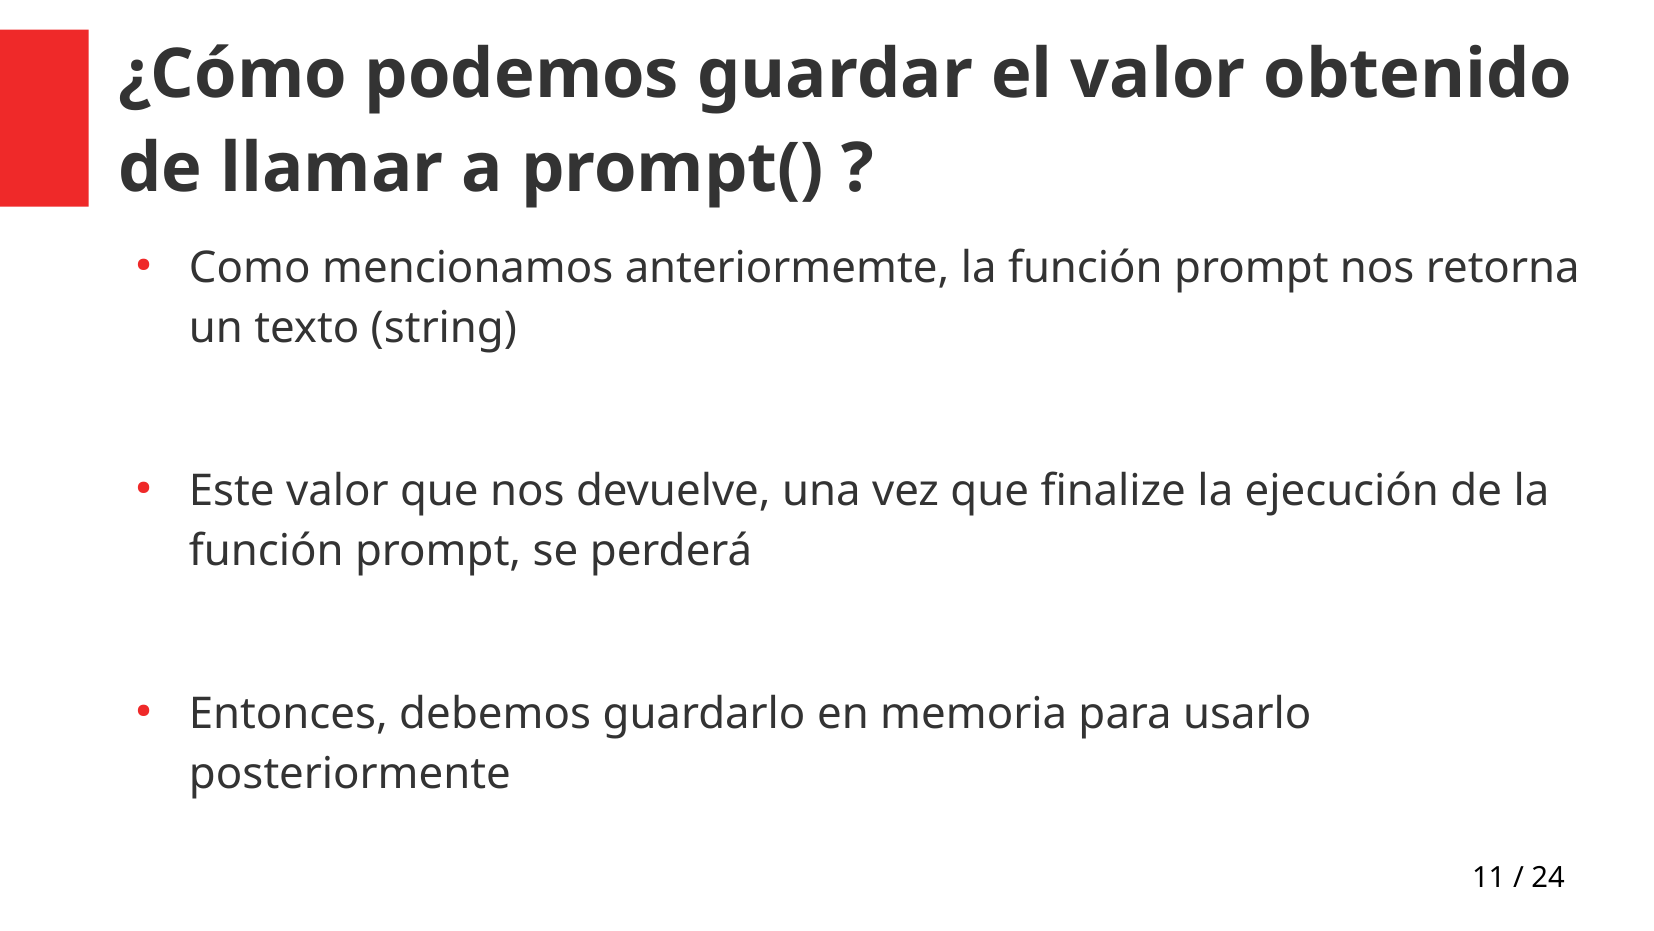

# ¿Cómo podemos guardar el valor obtenido de llamar a prompt() ?
Como mencionamos anteriormemte, la función prompt nos retorna un texto (string)
Este valor que nos devuelve, una vez que finalize la ejecución de la función prompt, se perderá
Entonces, debemos guardarlo en memoria para usarlo posteriormente
11